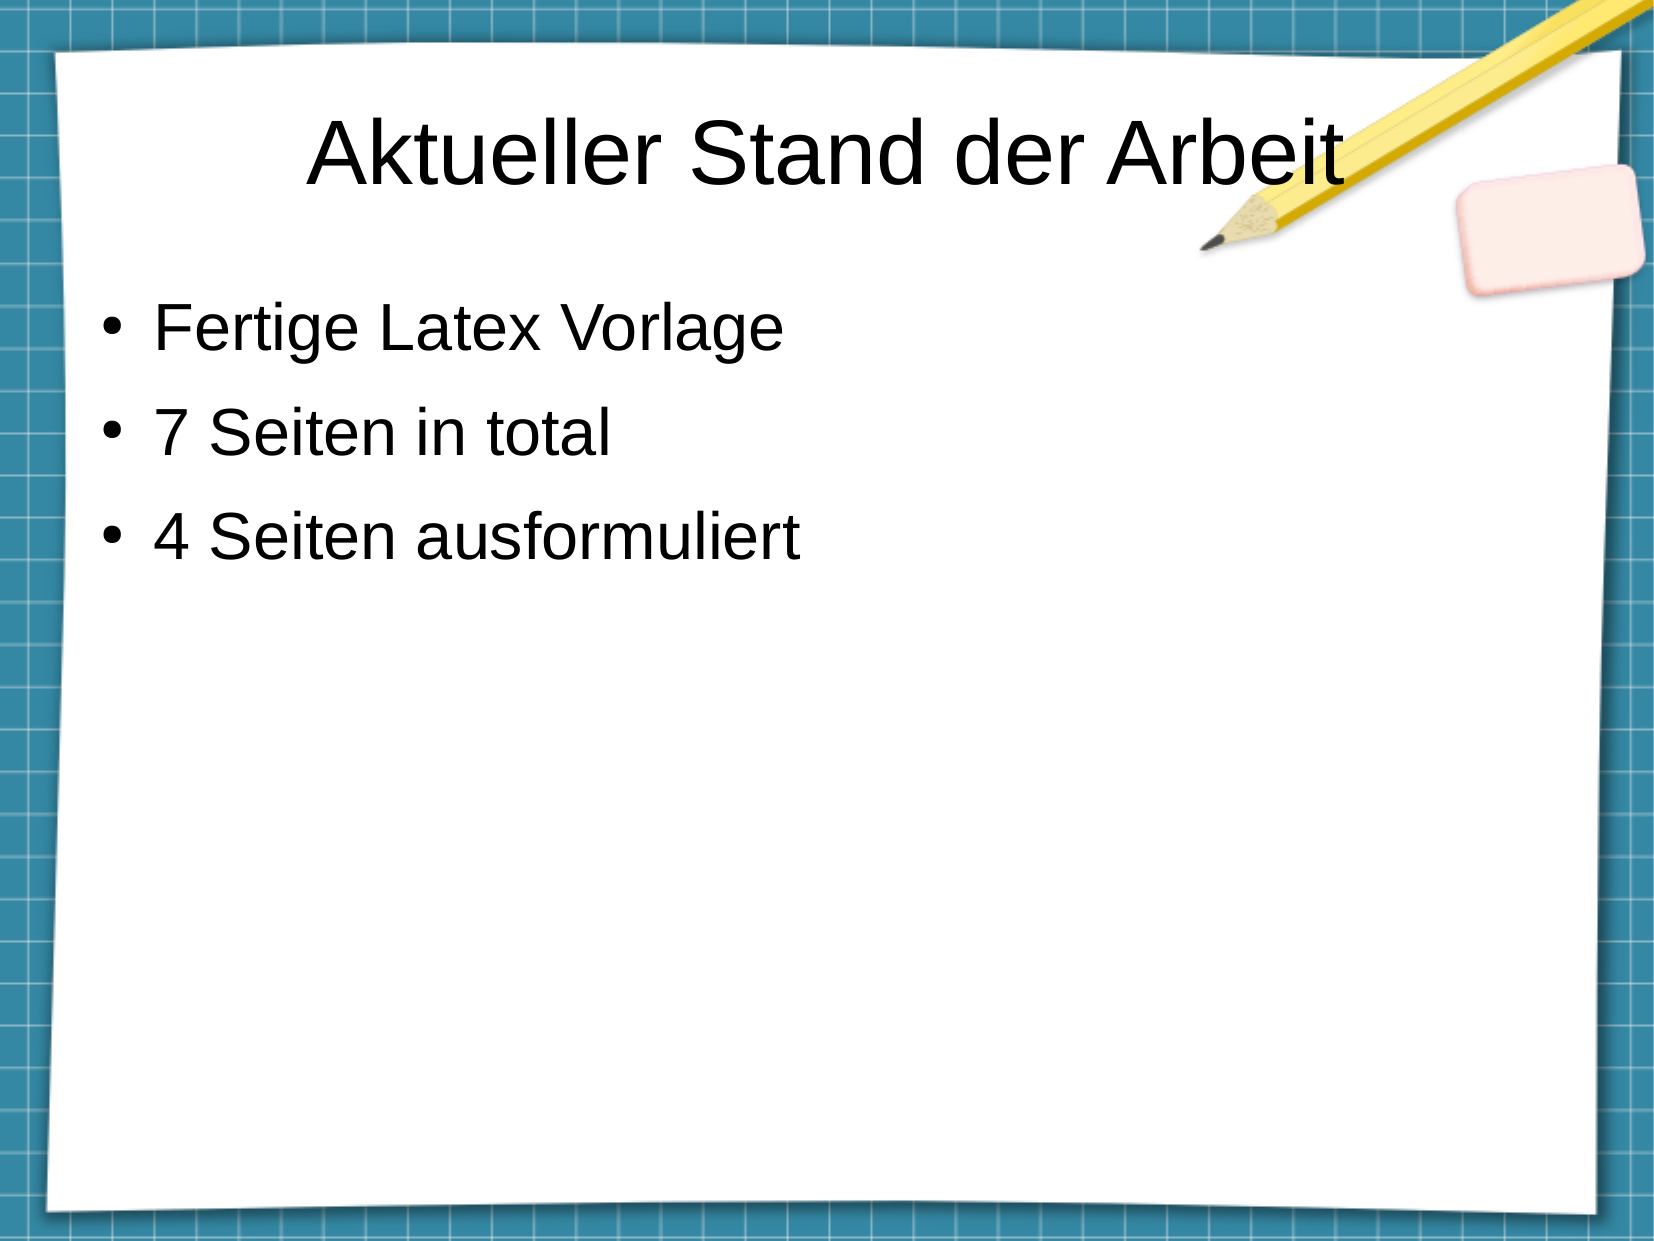

# Aktueller Stand der Arbeit
Fertige Latex Vorlage
7 Seiten in total
4 Seiten ausformuliert